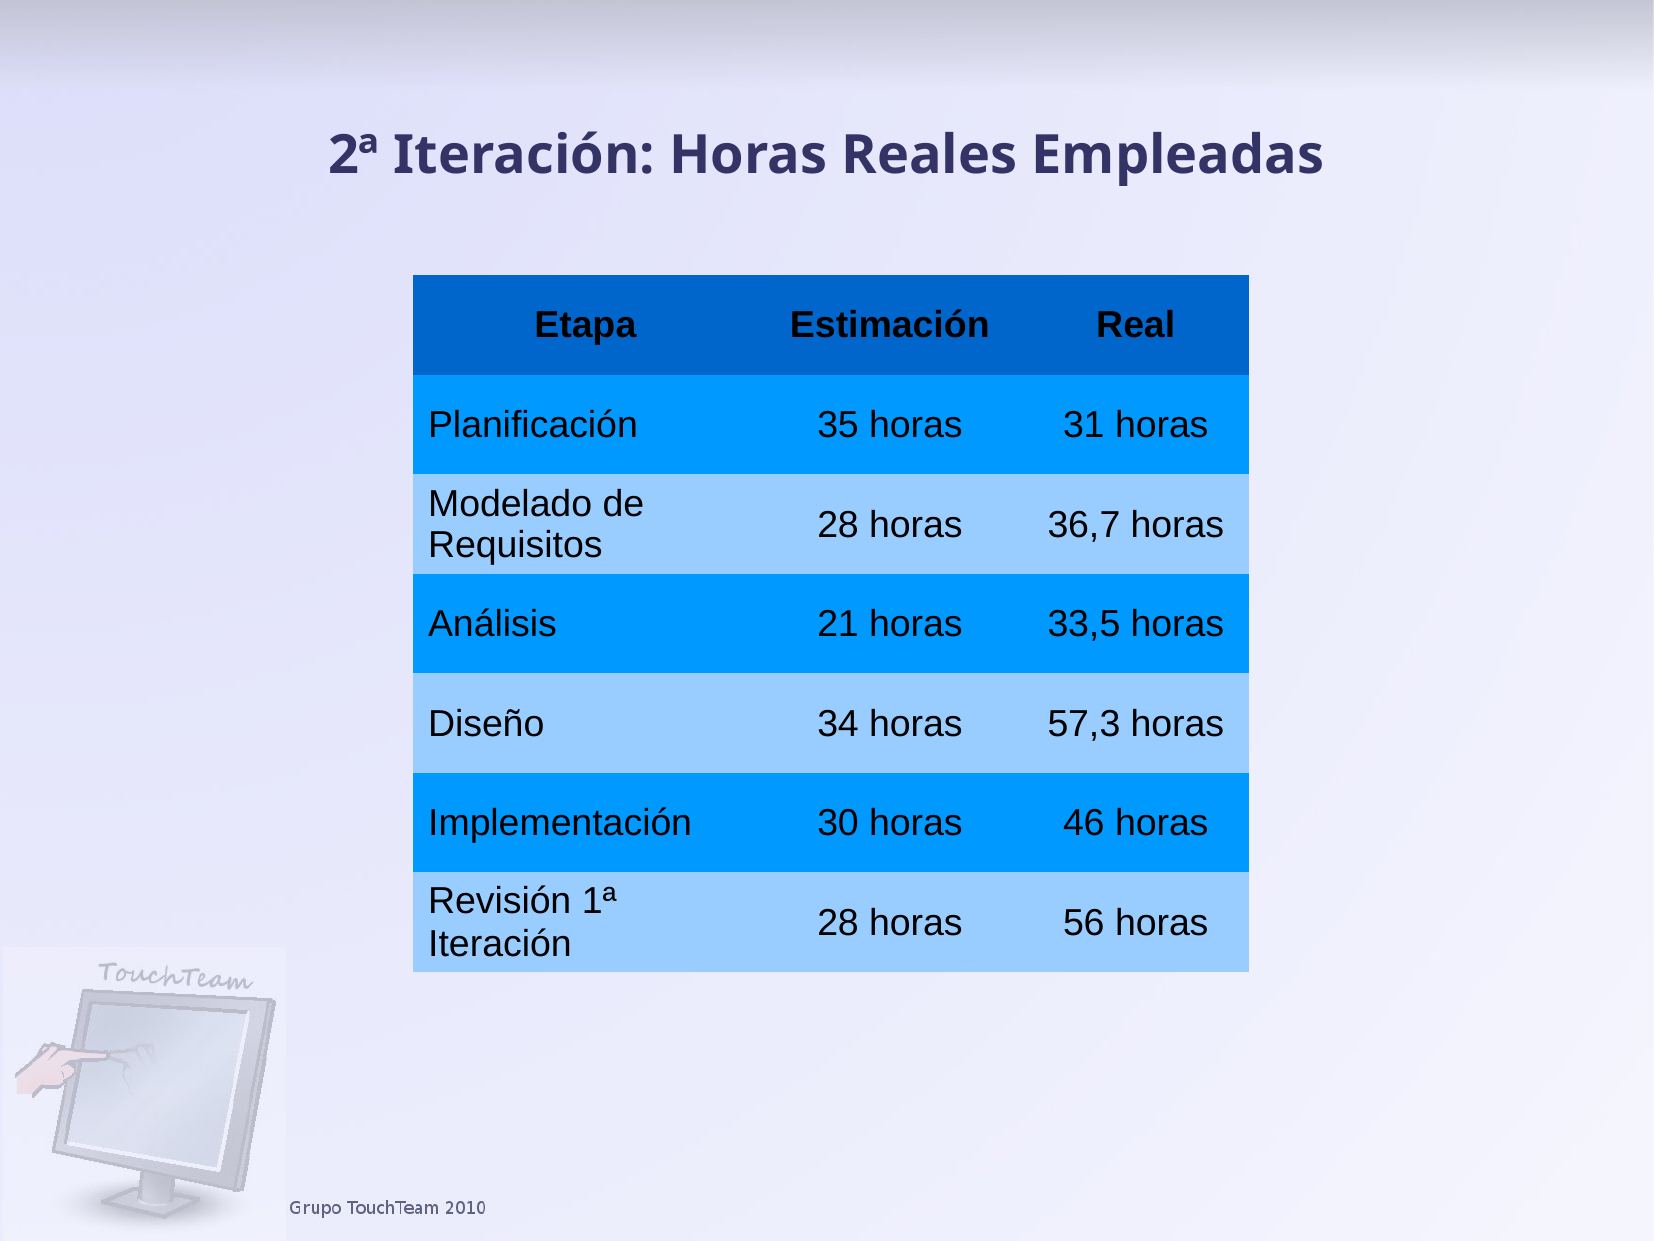

# 2ª Iteración: Horas Reales Empleadas
| Etapa | Estimación | Real |
| --- | --- | --- |
| Planificación | 35 horas | 31 horas |
| Modelado de Requisitos | 28 horas | 36,7 horas |
| Análisis | 21 horas | 33,5 horas |
| Diseño | 34 horas | 57,3 horas |
| Implementación | 30 horas | 46 horas |
| Revisión 1ª Iteración | 28 horas | 56 horas |